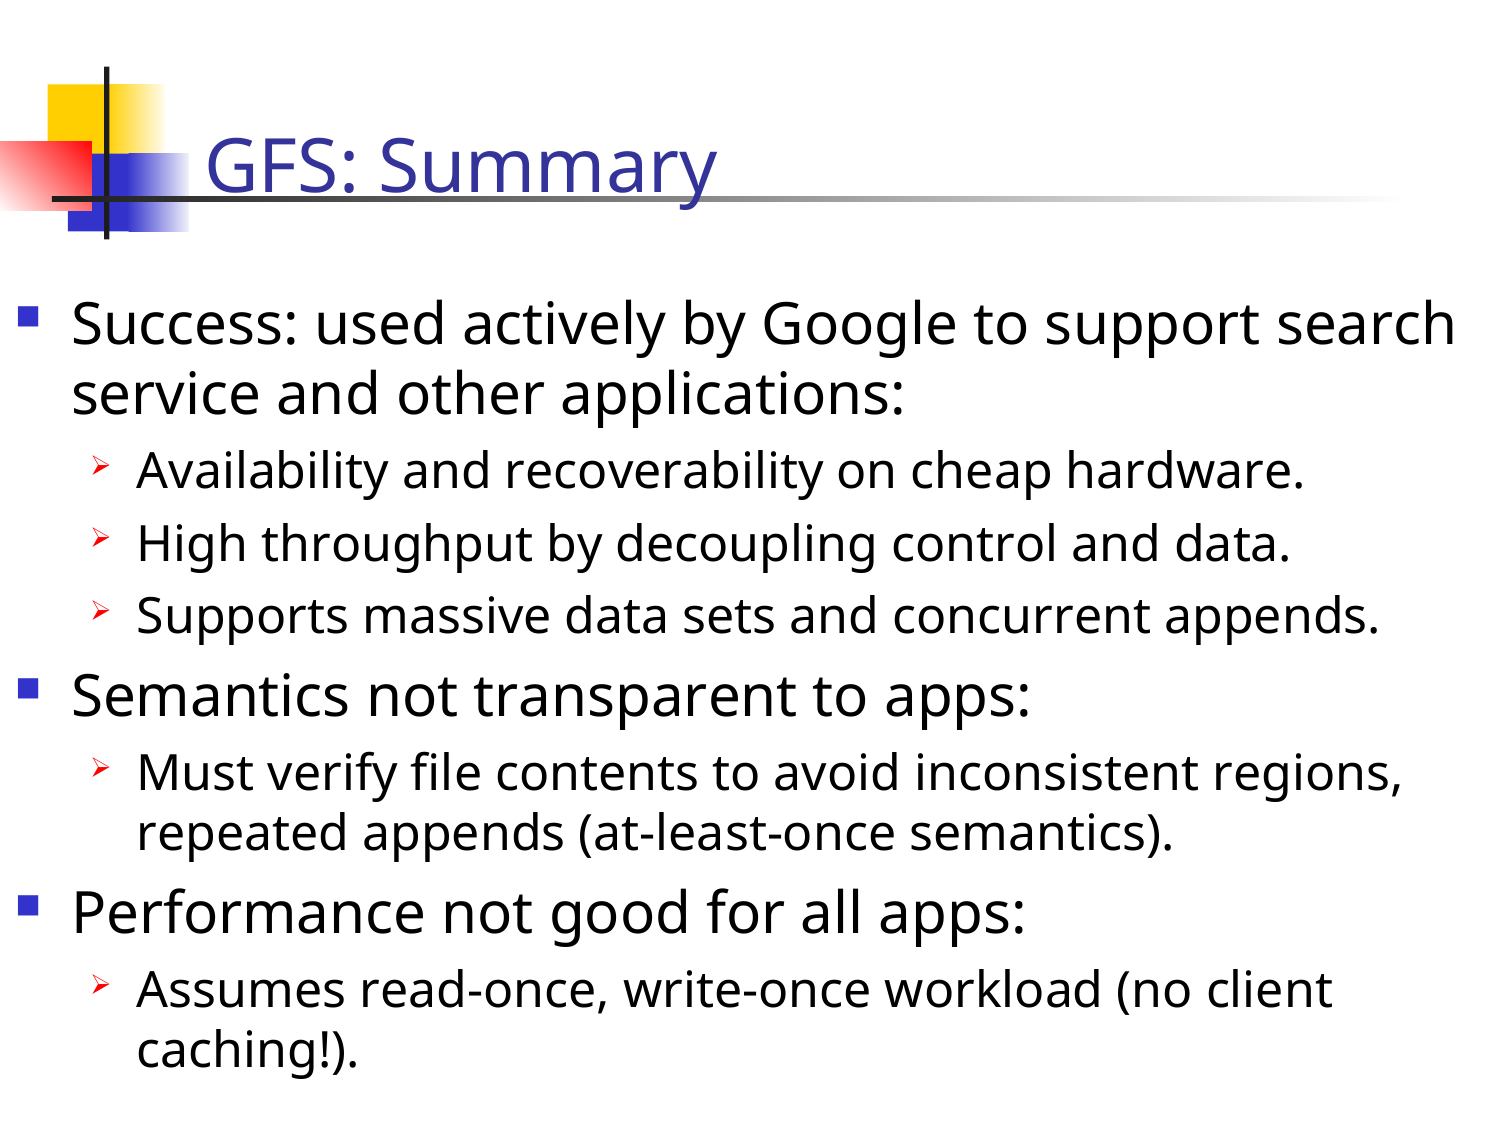

GFS: Summary
Success: used actively by Google to support search service and other applications:
Availability and recoverability on cheap hardware.
High throughput by decoupling control and data.
Supports massive data sets and concurrent appends.
Semantics not transparent to apps:
Must verify file contents to avoid inconsistent regions, repeated appends (at-least-once semantics).
Performance not good for all apps:
Assumes read-once, write-once workload (no client caching!).